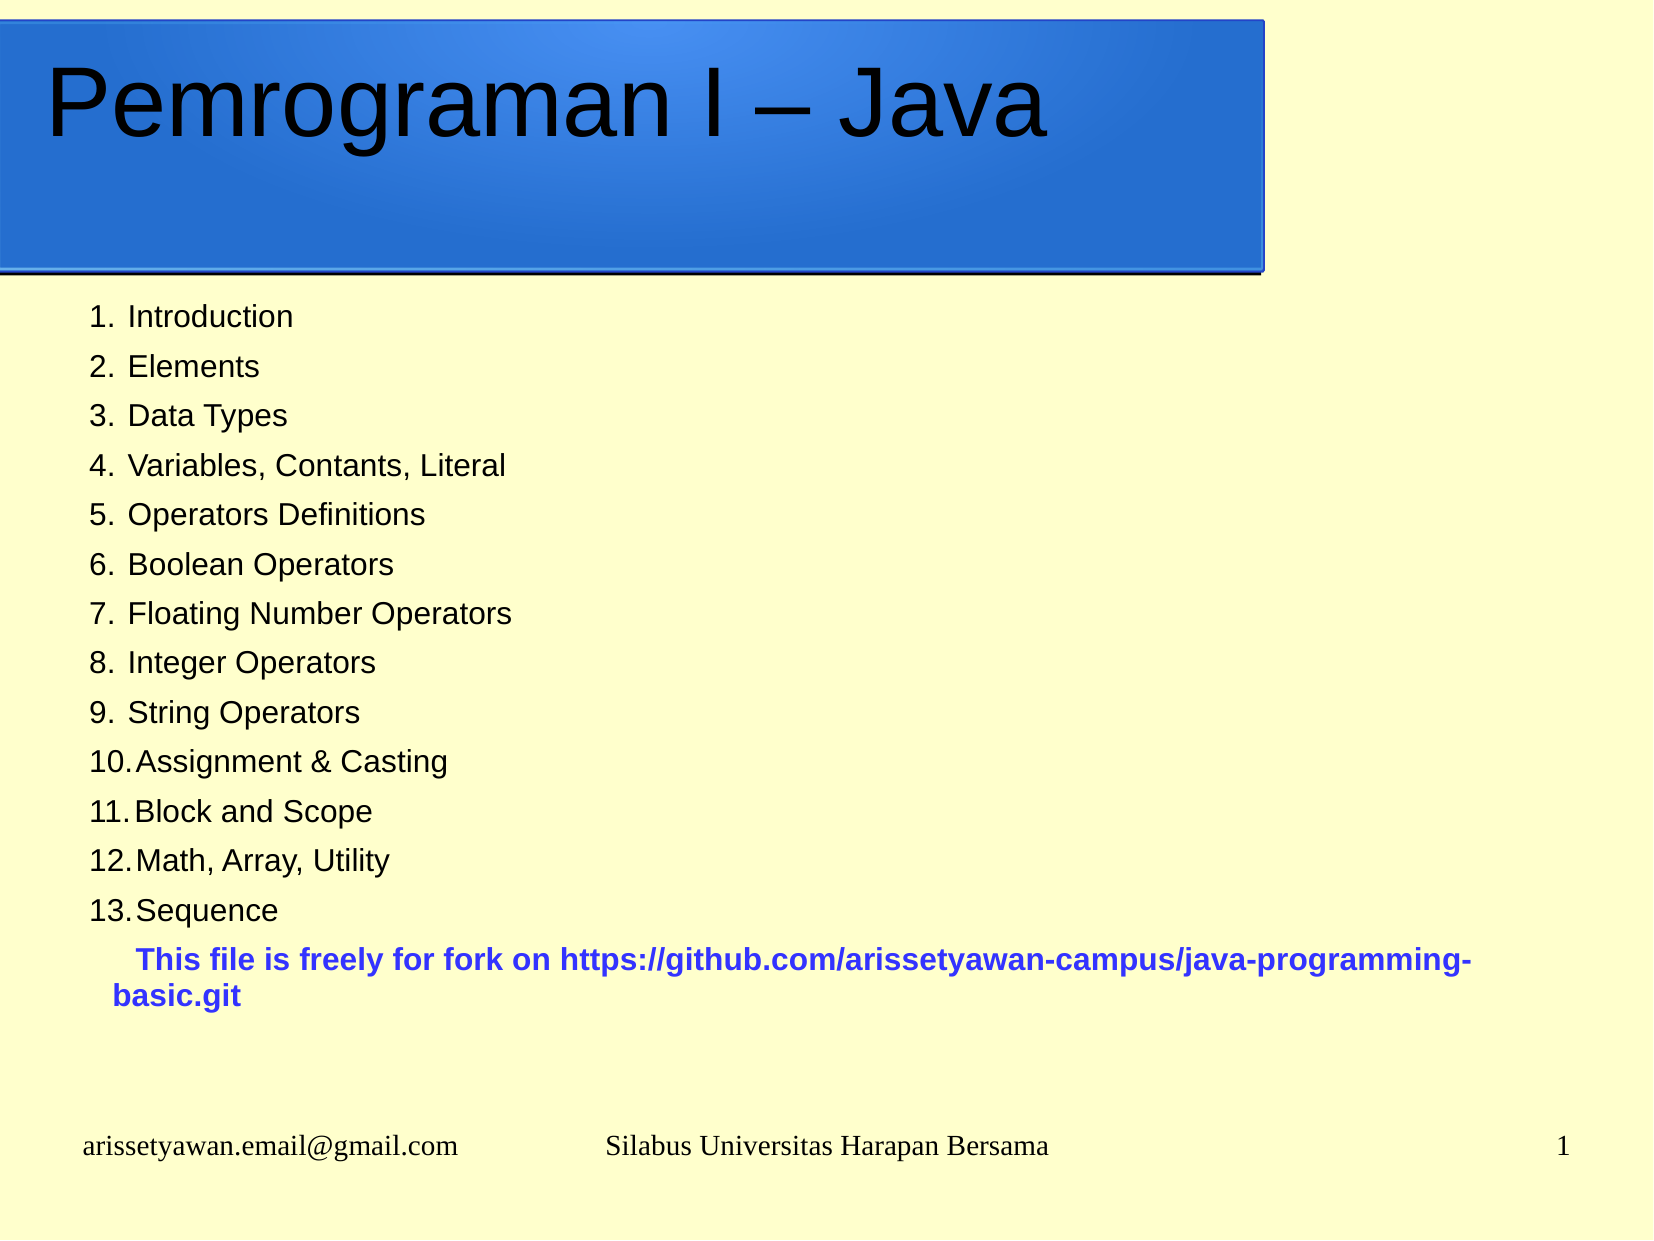

# Pemrograman I – Java
Introduction
Elements
Data Types
Variables, Contants, Literal
Operators Definitions
Boolean Operators
Floating Number Operators
Integer Operators
String Operators
Assignment & Casting
Block and Scope
Math, Array, Utility
Sequence
This file is freely for fork on https://github.com/arissetyawan-campus/java-programming-basic.git
arissetyawan.email@gmail.com
Silabus Universitas Harapan Bersama
1